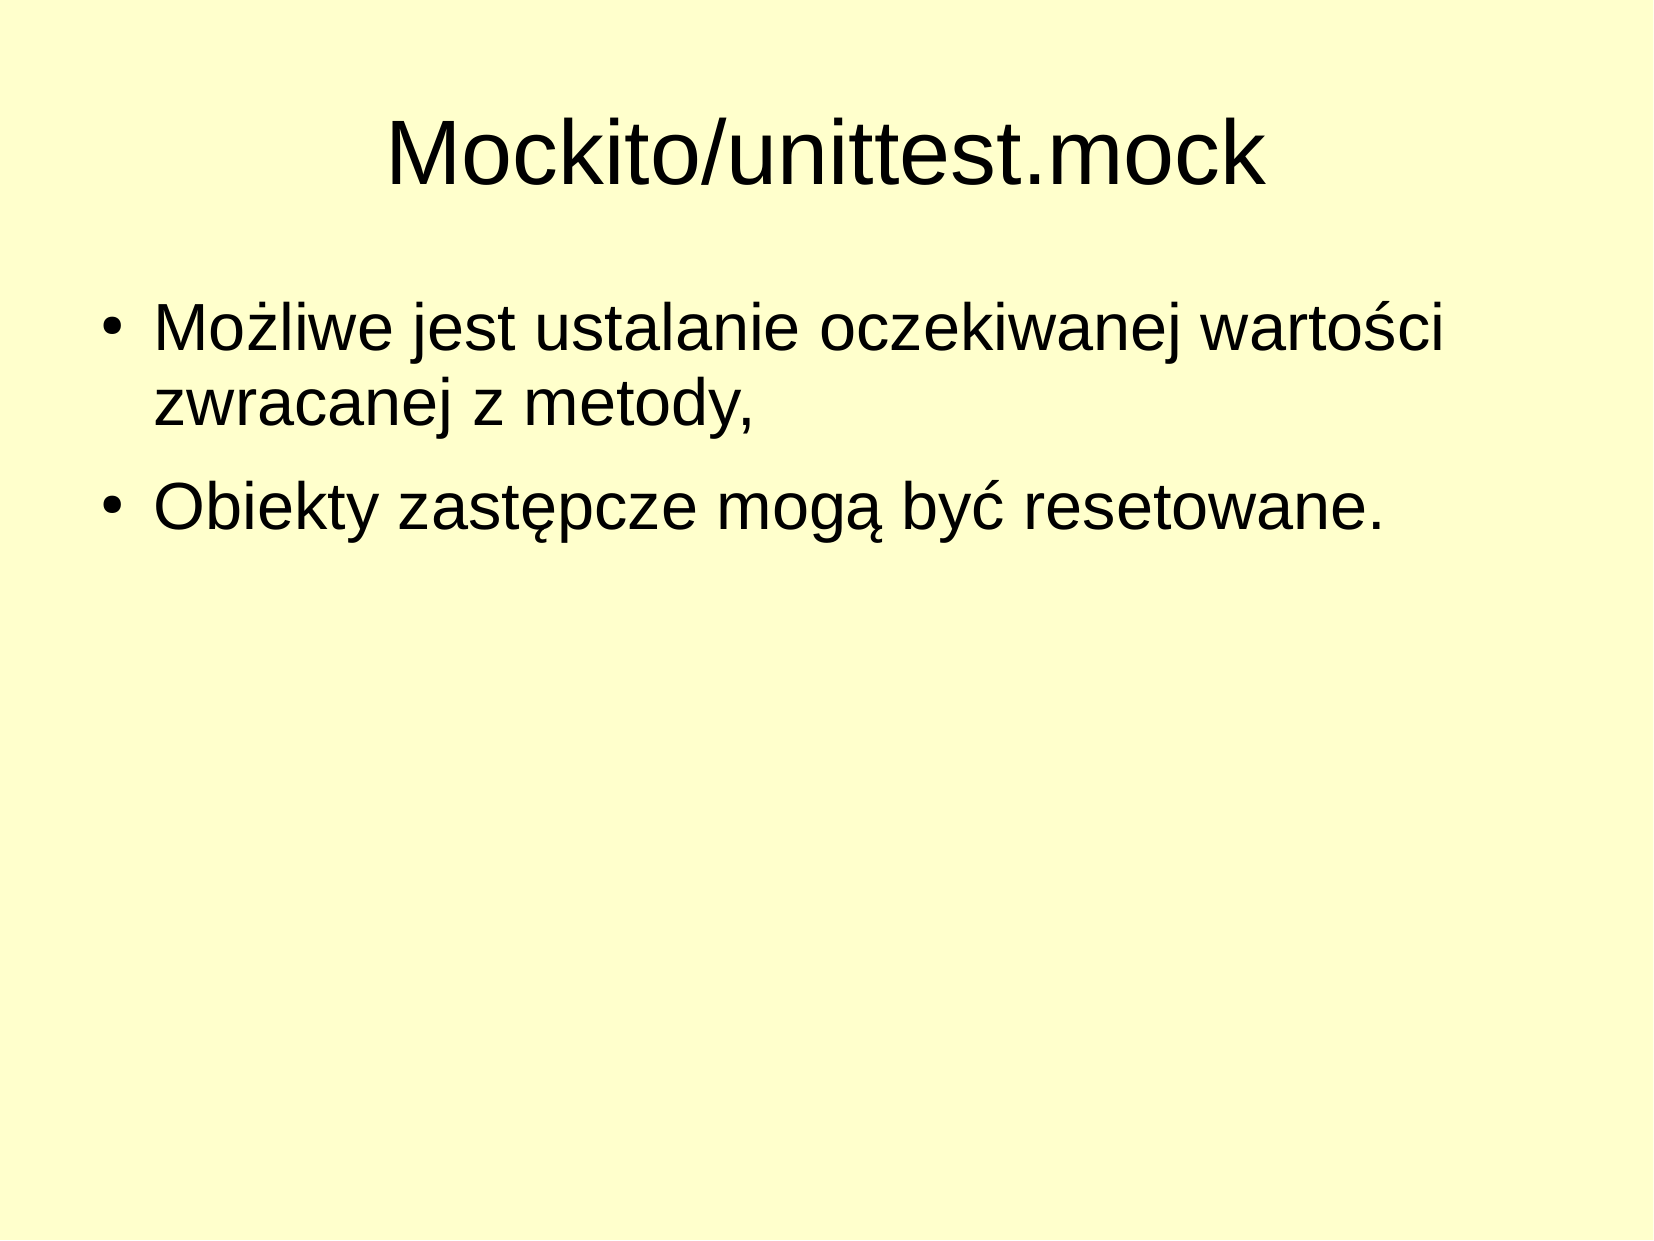

# Mockito/unittest.mock
Możliwe jest ustalanie oczekiwanej wartości zwracanej z metody,
Obiekty zastępcze mogą być resetowane.